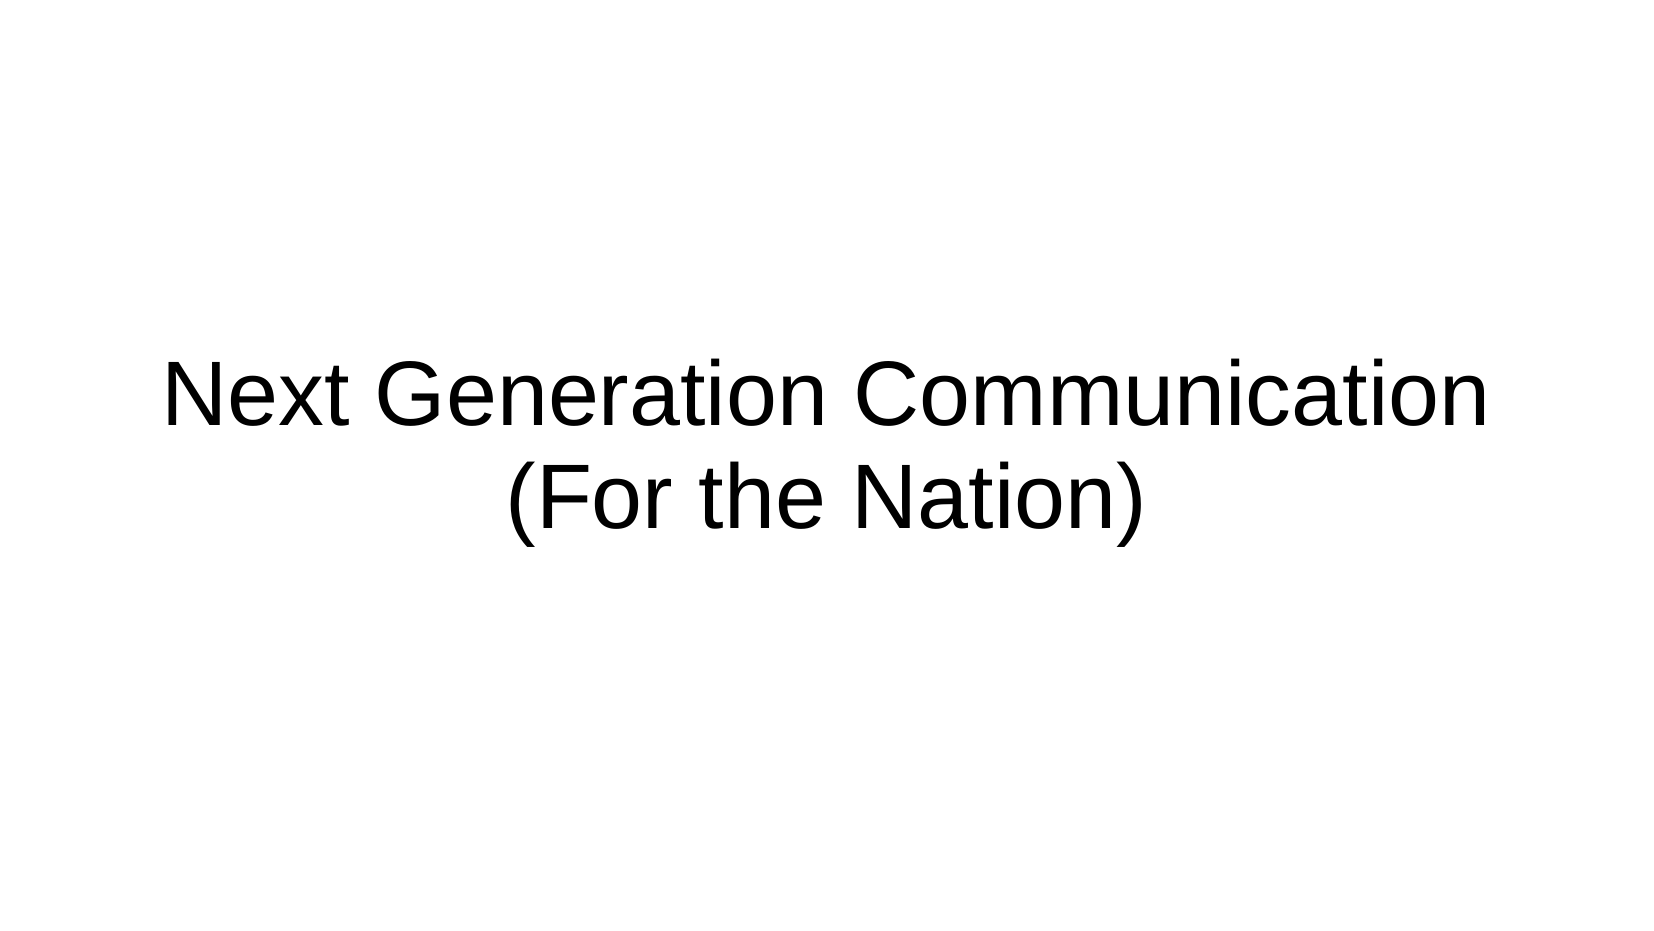

# Next Generation Communication (For the Nation)